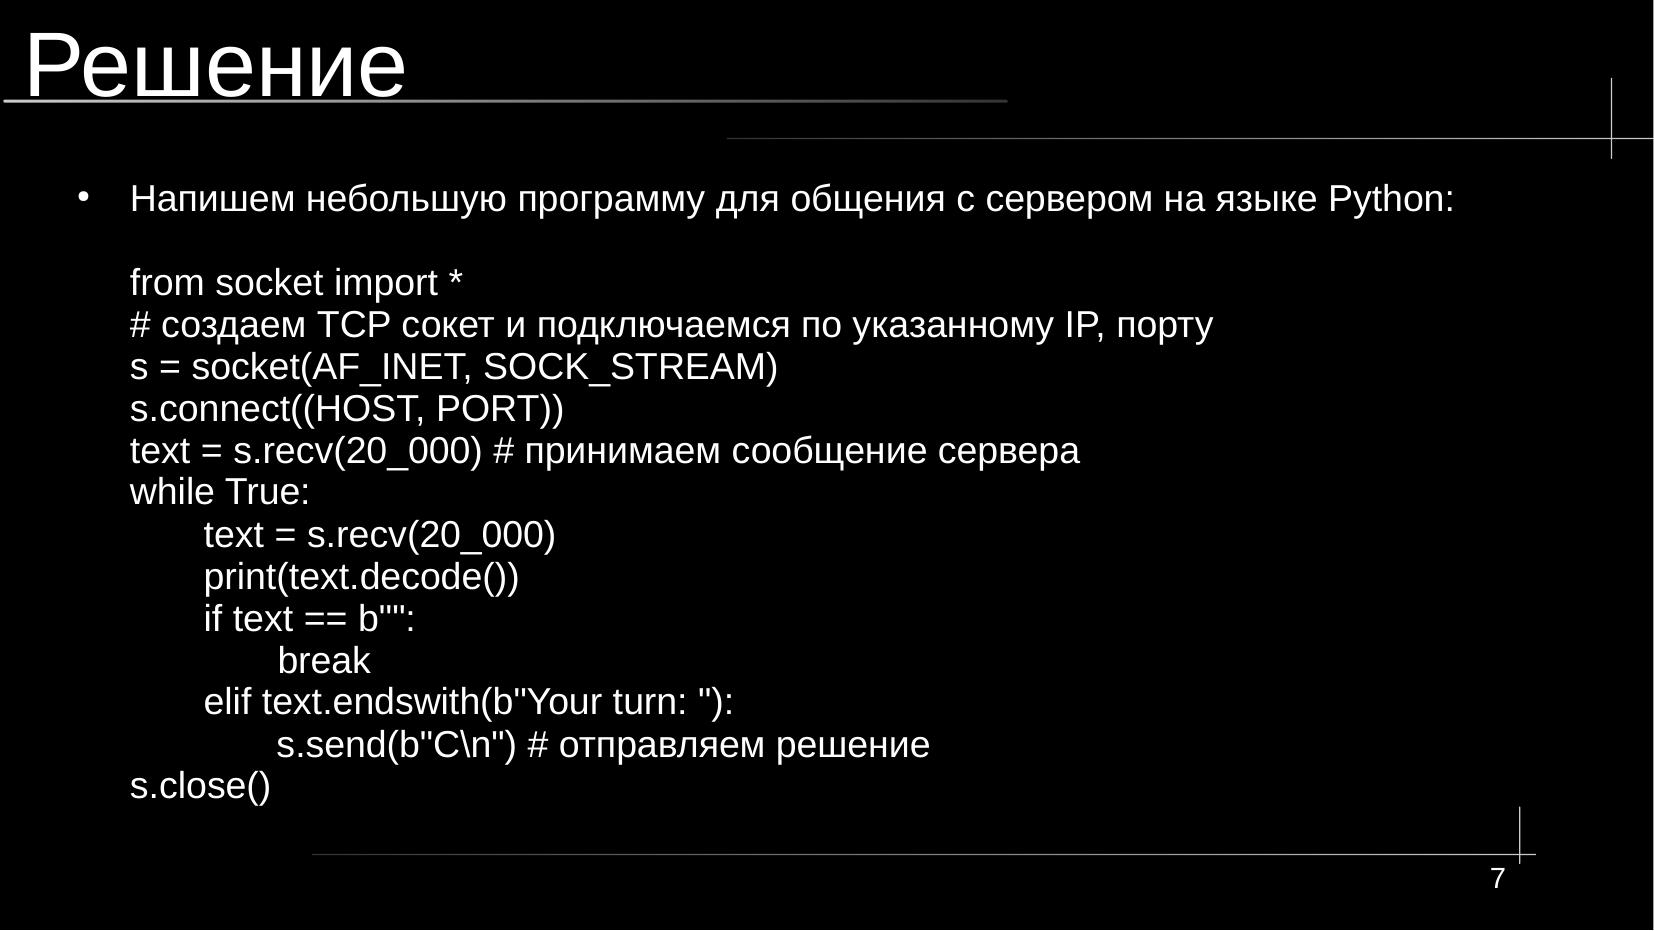

# Решение
Напишем небольшую программу для общения с сервером на языке Python:
from socket import *
# создаем TCP сокет и подключаемся по указанному IP, порту
s = socket(AF_INET, SOCK_STREAM)
s.connect((HOST, PORT))
text = s.recv(20_000) # принимаем сообщение сервера
while True:
	text = s.recv(20_000)
	print(text.decode())
	if text == b"":
		break
	elif text.endswith(b"Your turn: "):
 s.send(b"C\n") # отправляем решение
s.close()
7